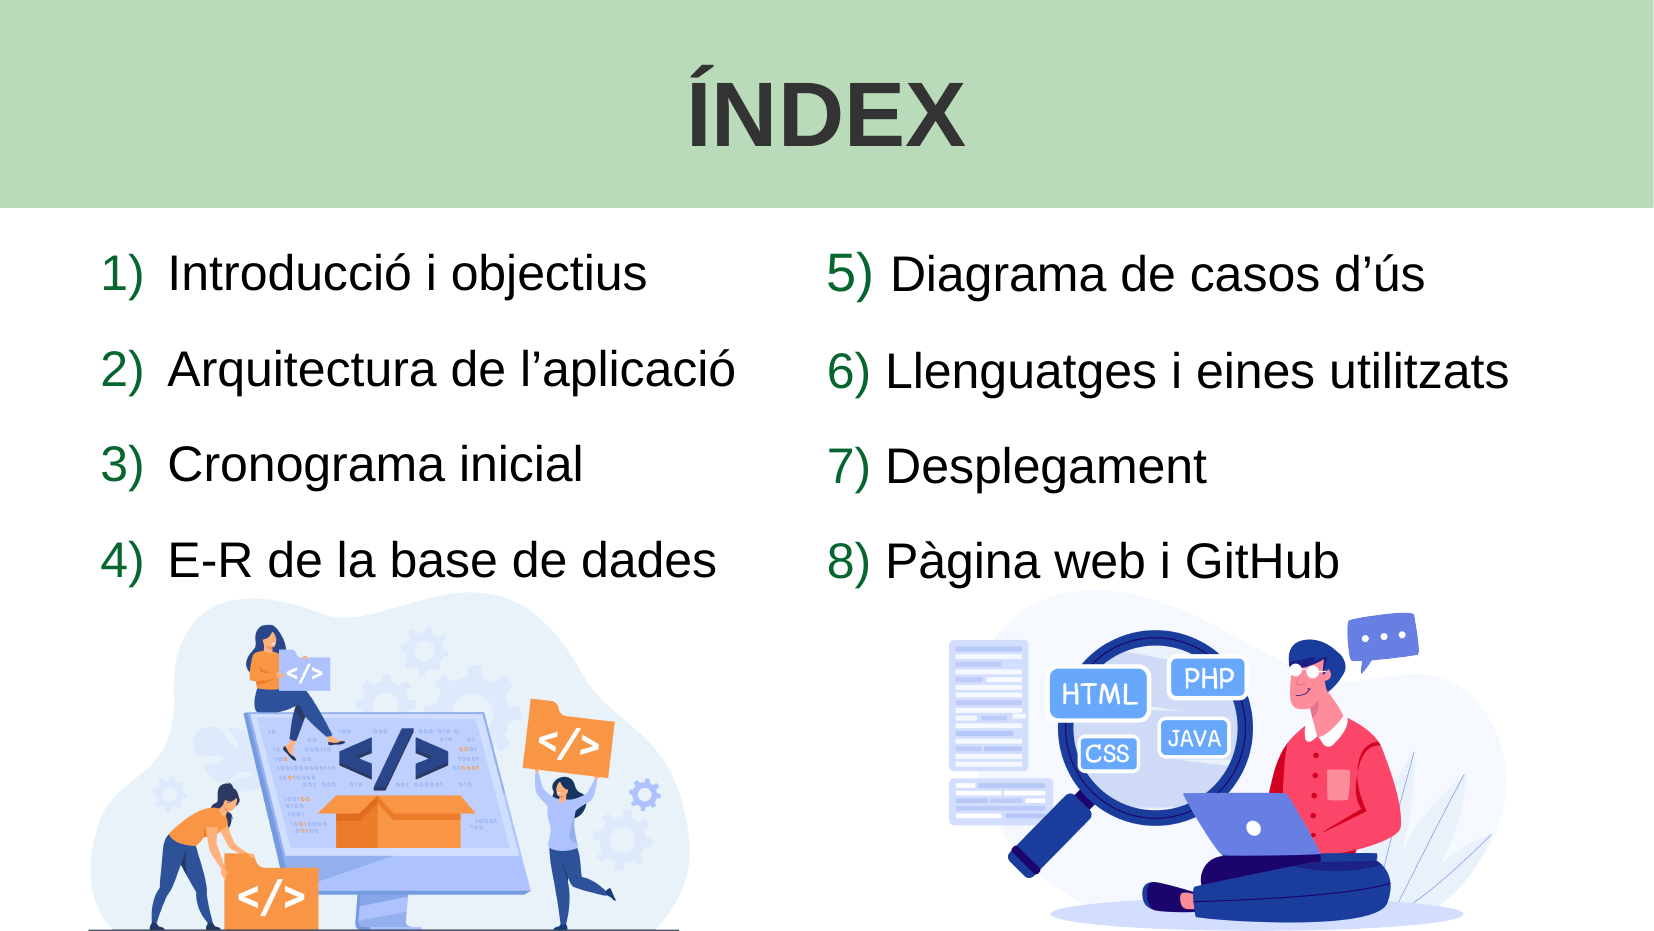

# ÍNDEX
 Diagrama de casos d’ús
 Llenguatges i eines utilitzats
 Desplegament
 Pàgina web i GitHub
 Introducció i objectius
 Arquitectura de l’aplicació
 Cronograma inicial
 E-R de la base de dades